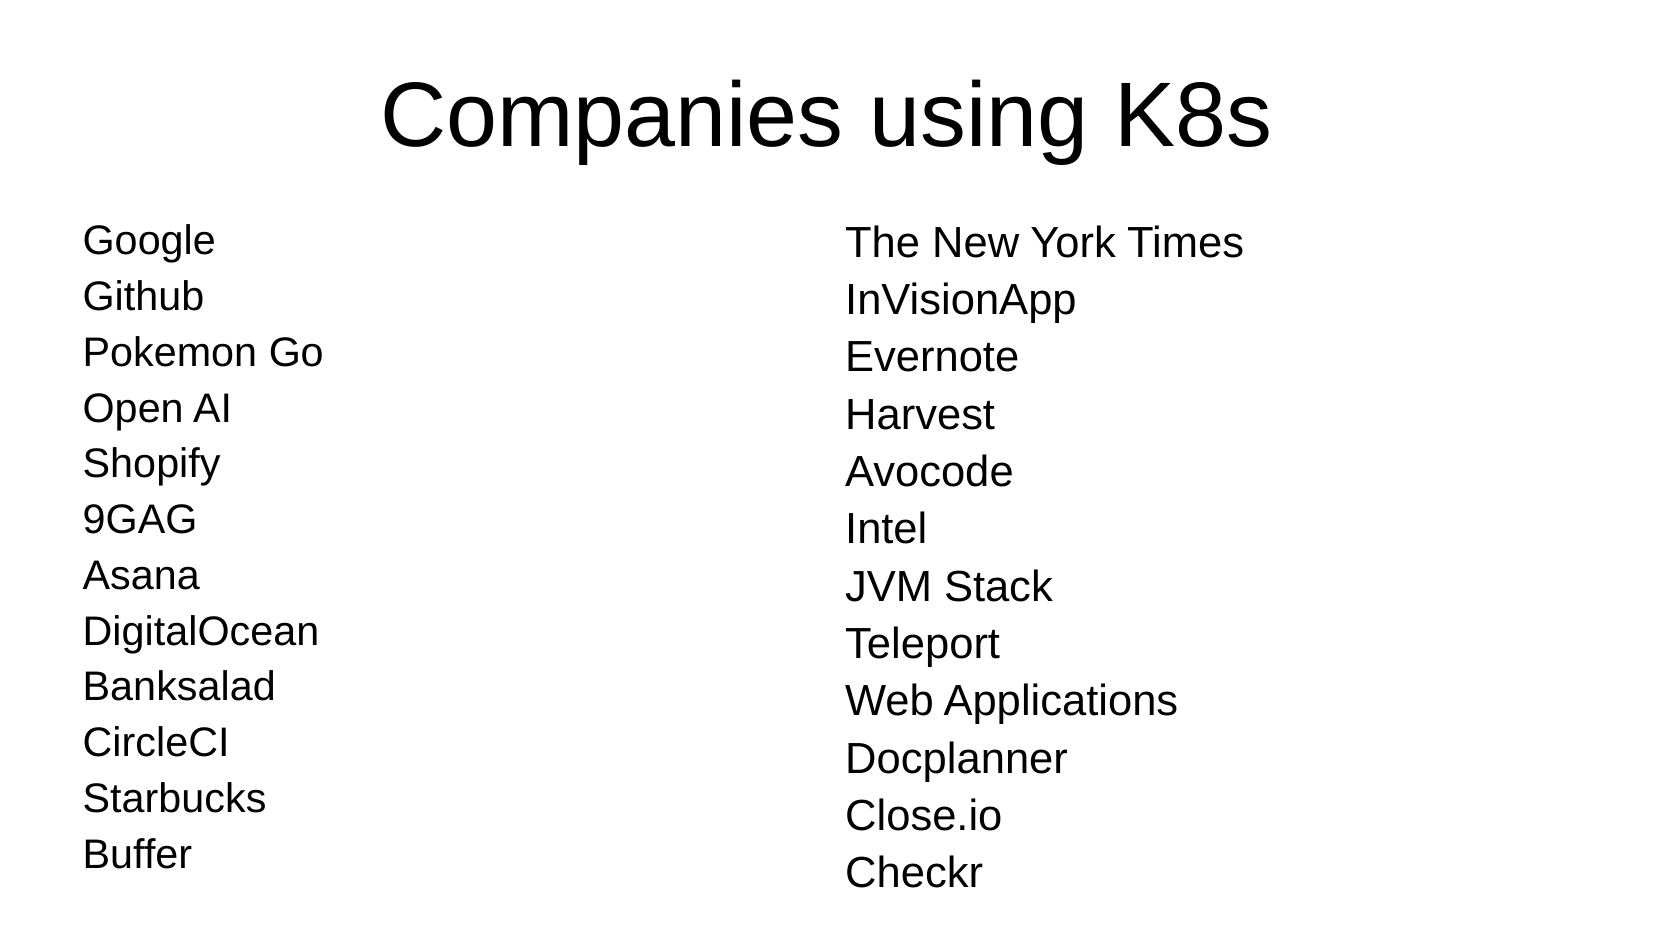

# Companies using K8s
Google
Github
Pokemon Go
Open AI
Shopify
9GAG
Asana
DigitalOcean
Banksalad
CircleCI
Starbucks
Buffer
The New York Times
InVisionApp
Evernote
Harvest
Avocode
Intel
JVM Stack
Teleport
Web Applications
Docplanner
Close.io
Checkr